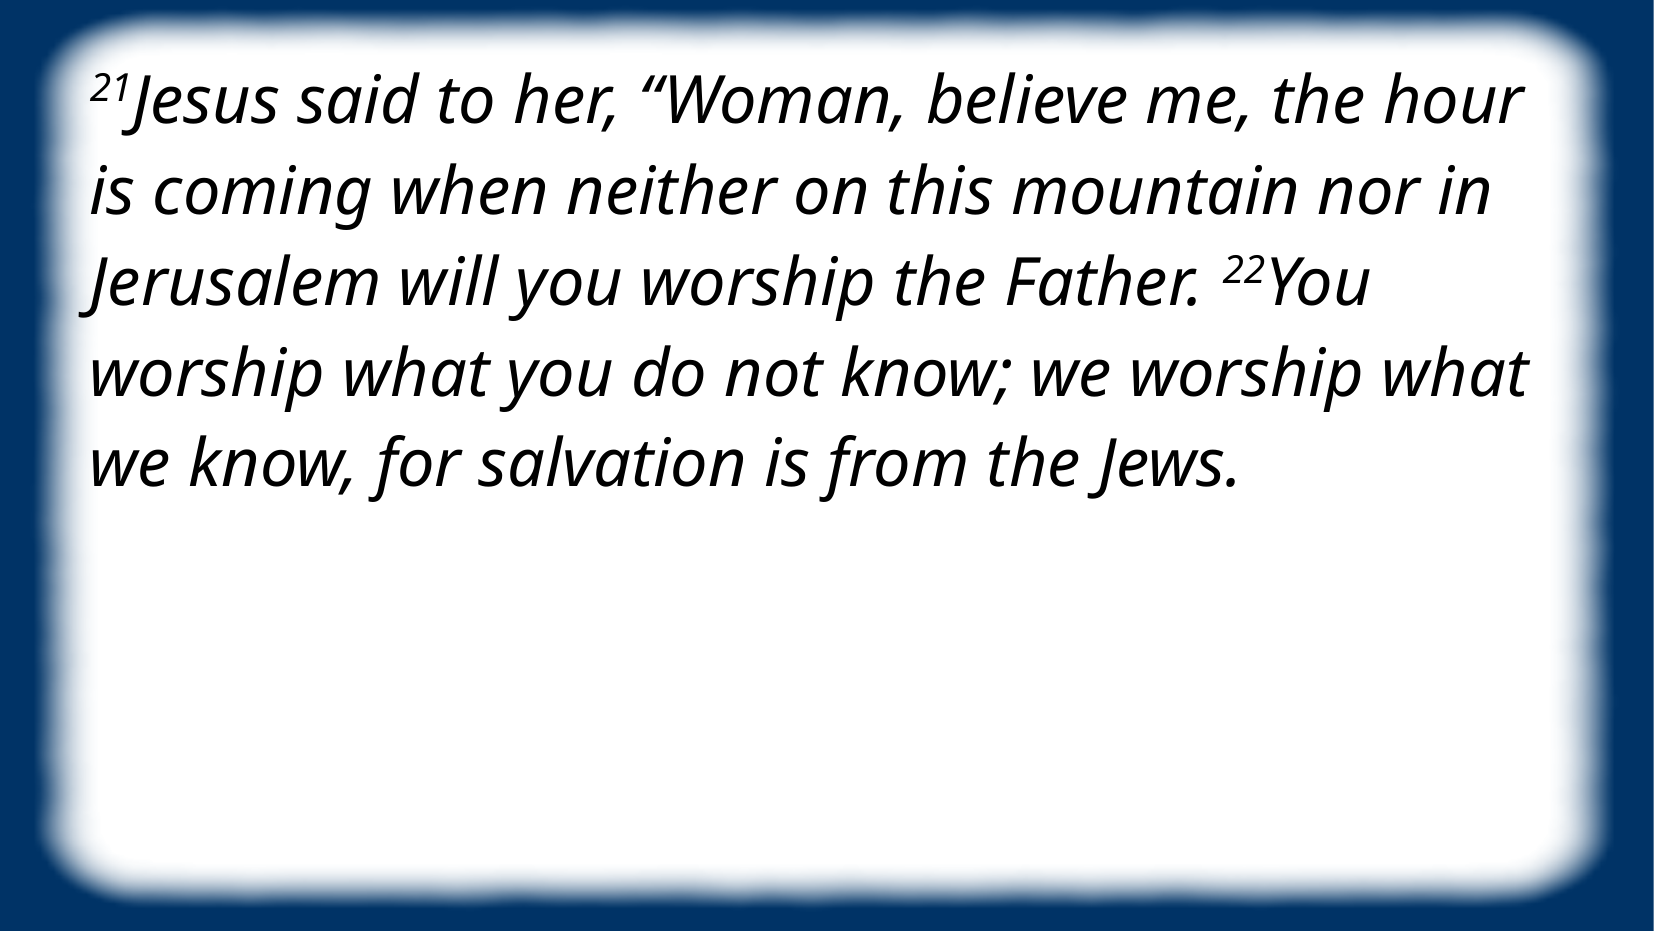

21Jesus said to her, “Woman, believe me, the hour is coming when neither on this mountain nor in Jerusalem will you worship the Father. 22You worship what you do not know; we worship what we know, for salvation is from the Jews.